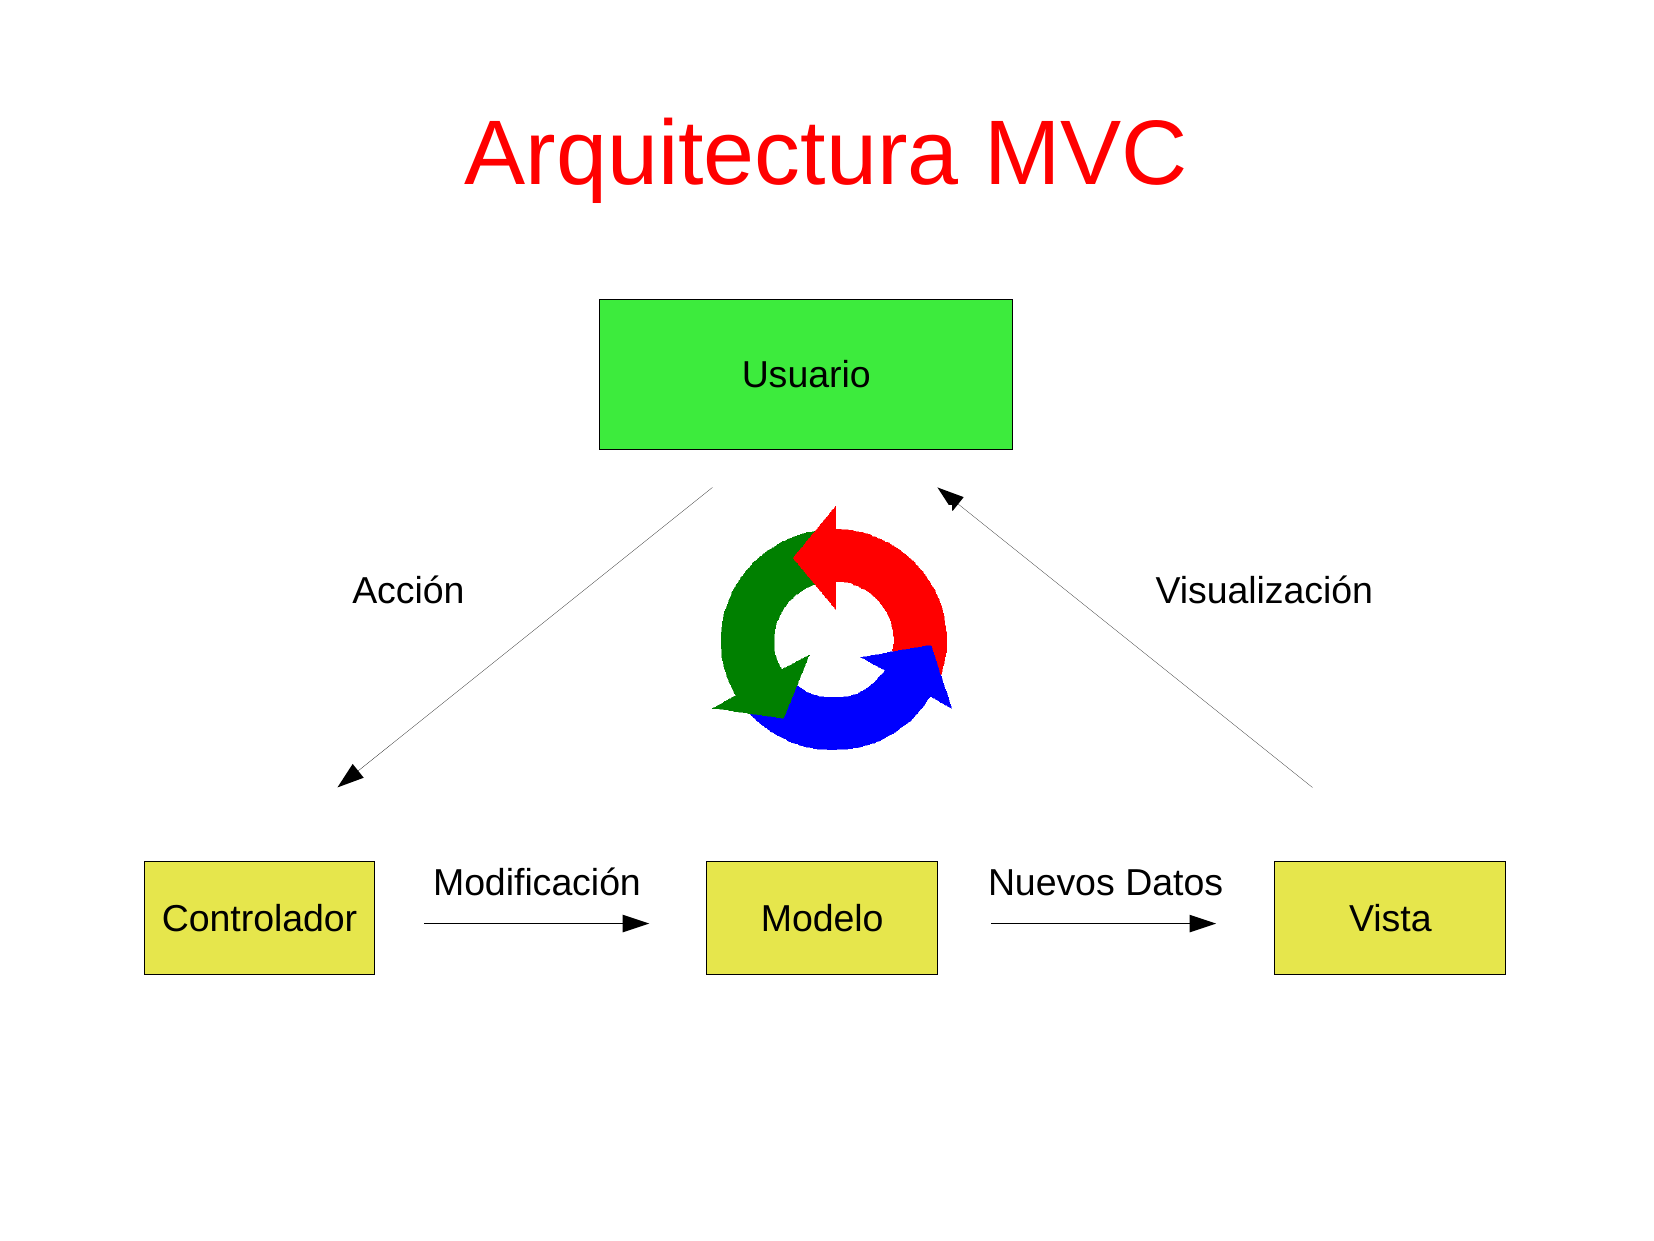

# Arquitectura MVC
Usuario
Acción
Visualización
Modificación
Nuevos Datos
Controlador
Modelo
Vista